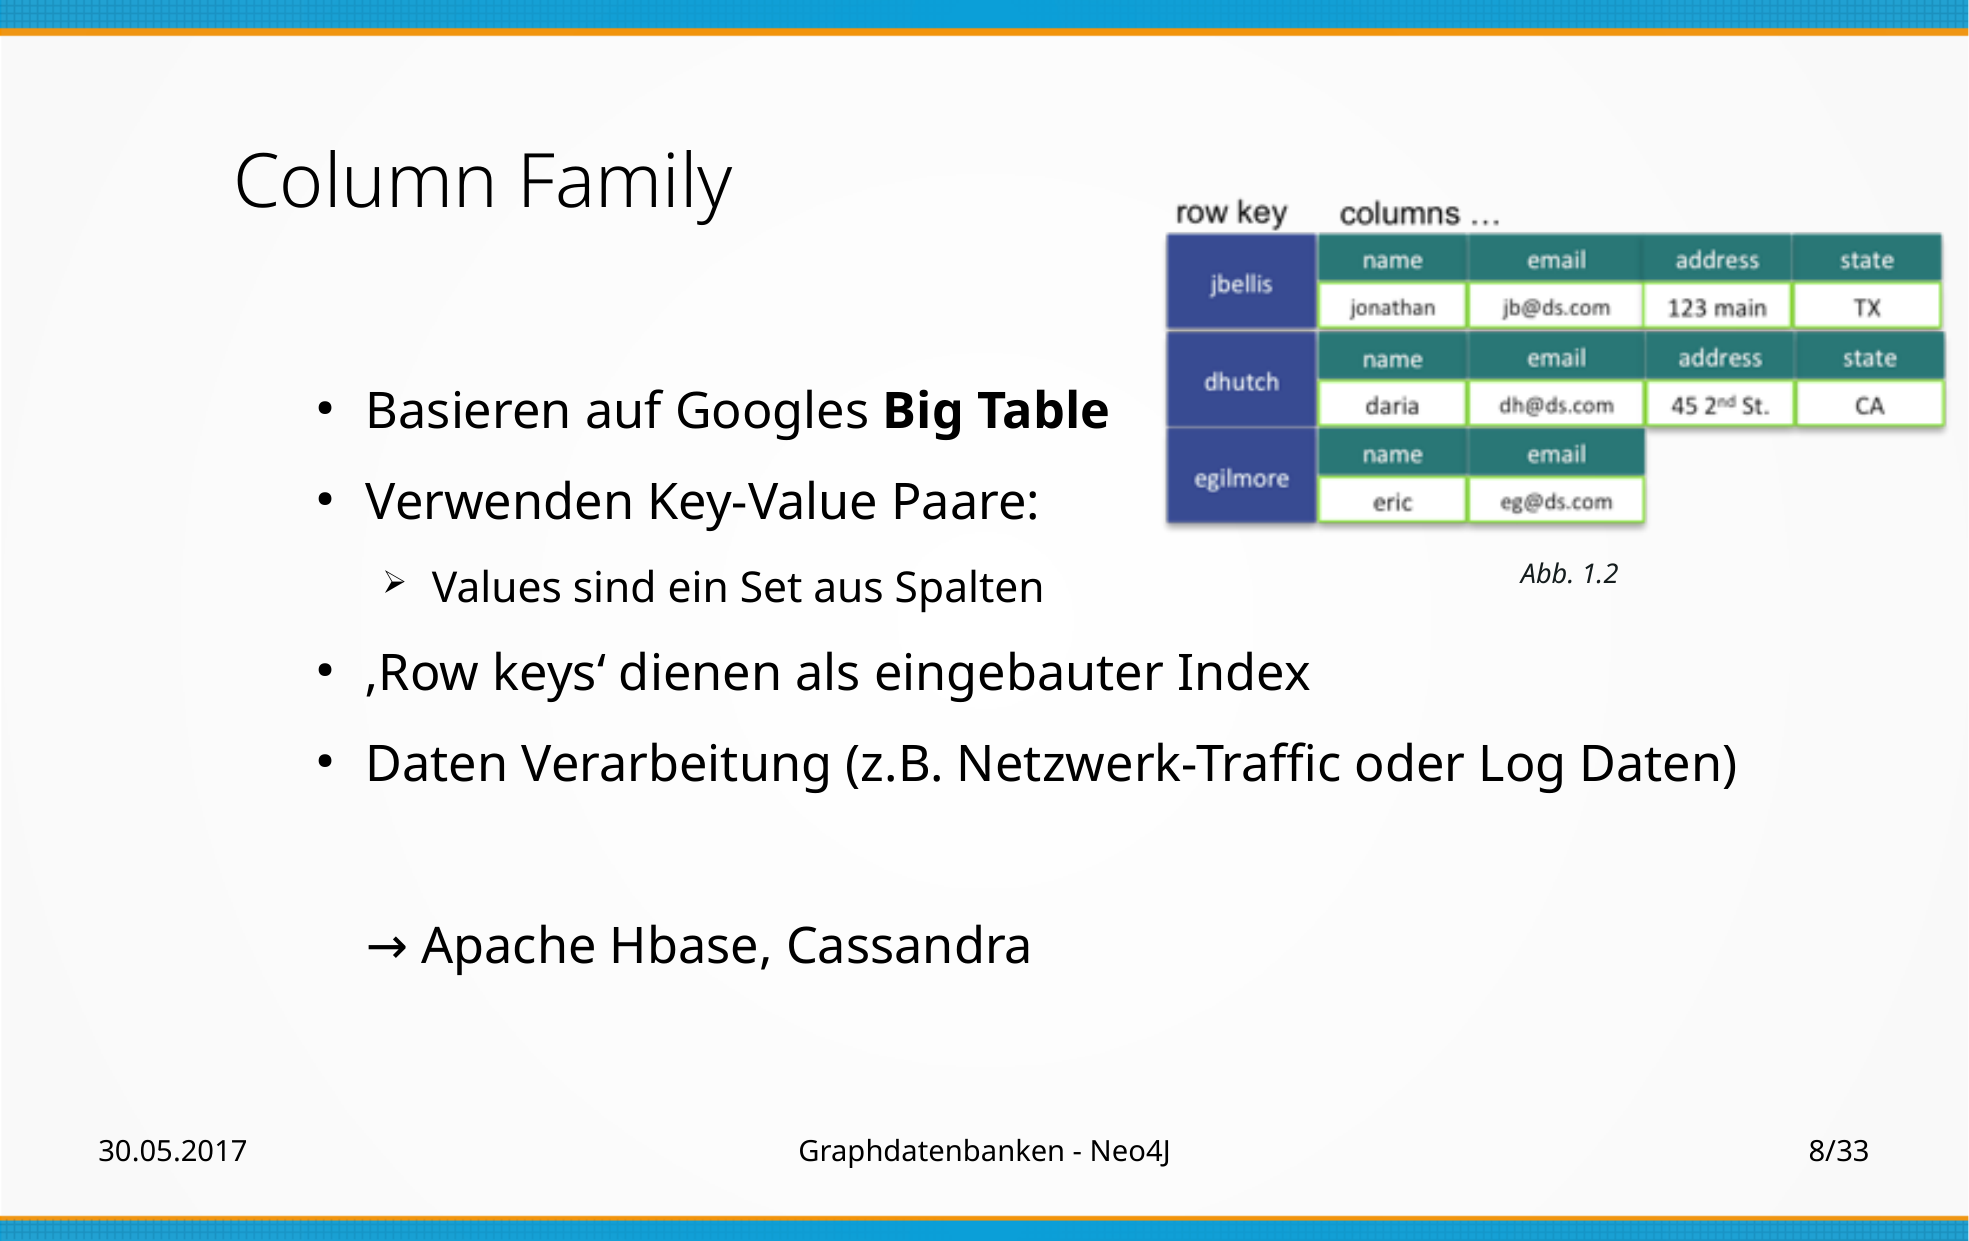

# Column Family
Basieren auf Googles Big Table
Verwenden Key-Value Paare:
Values sind ein Set aus Spalten
‚Row keys‘ dienen als eingebauter Index
Daten Verarbeitung (z.B. Netzwerk-Traffic oder Log Daten)
→ Apache Hbase, Cassandra
Abb. 1.2
30.05.2017
Graphdatenbanken - Neo4J
8